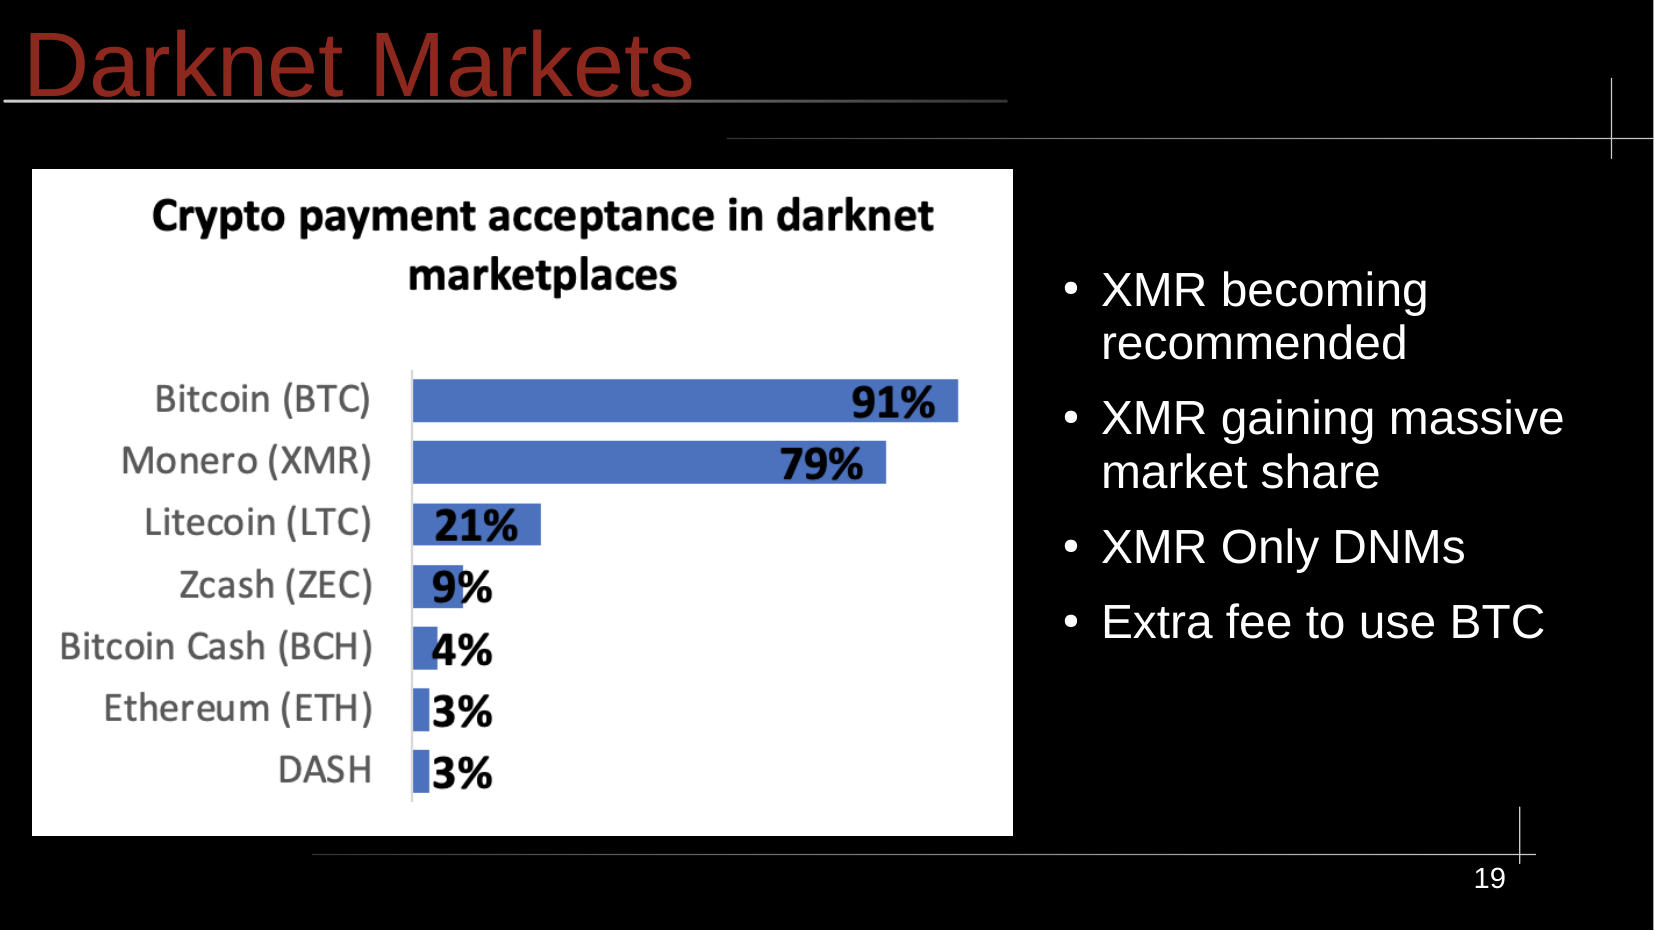

# Darknet Markets
XMR becoming recommended
XMR gaining massive market share
XMR Only DNMs
Extra fee to use BTC
19